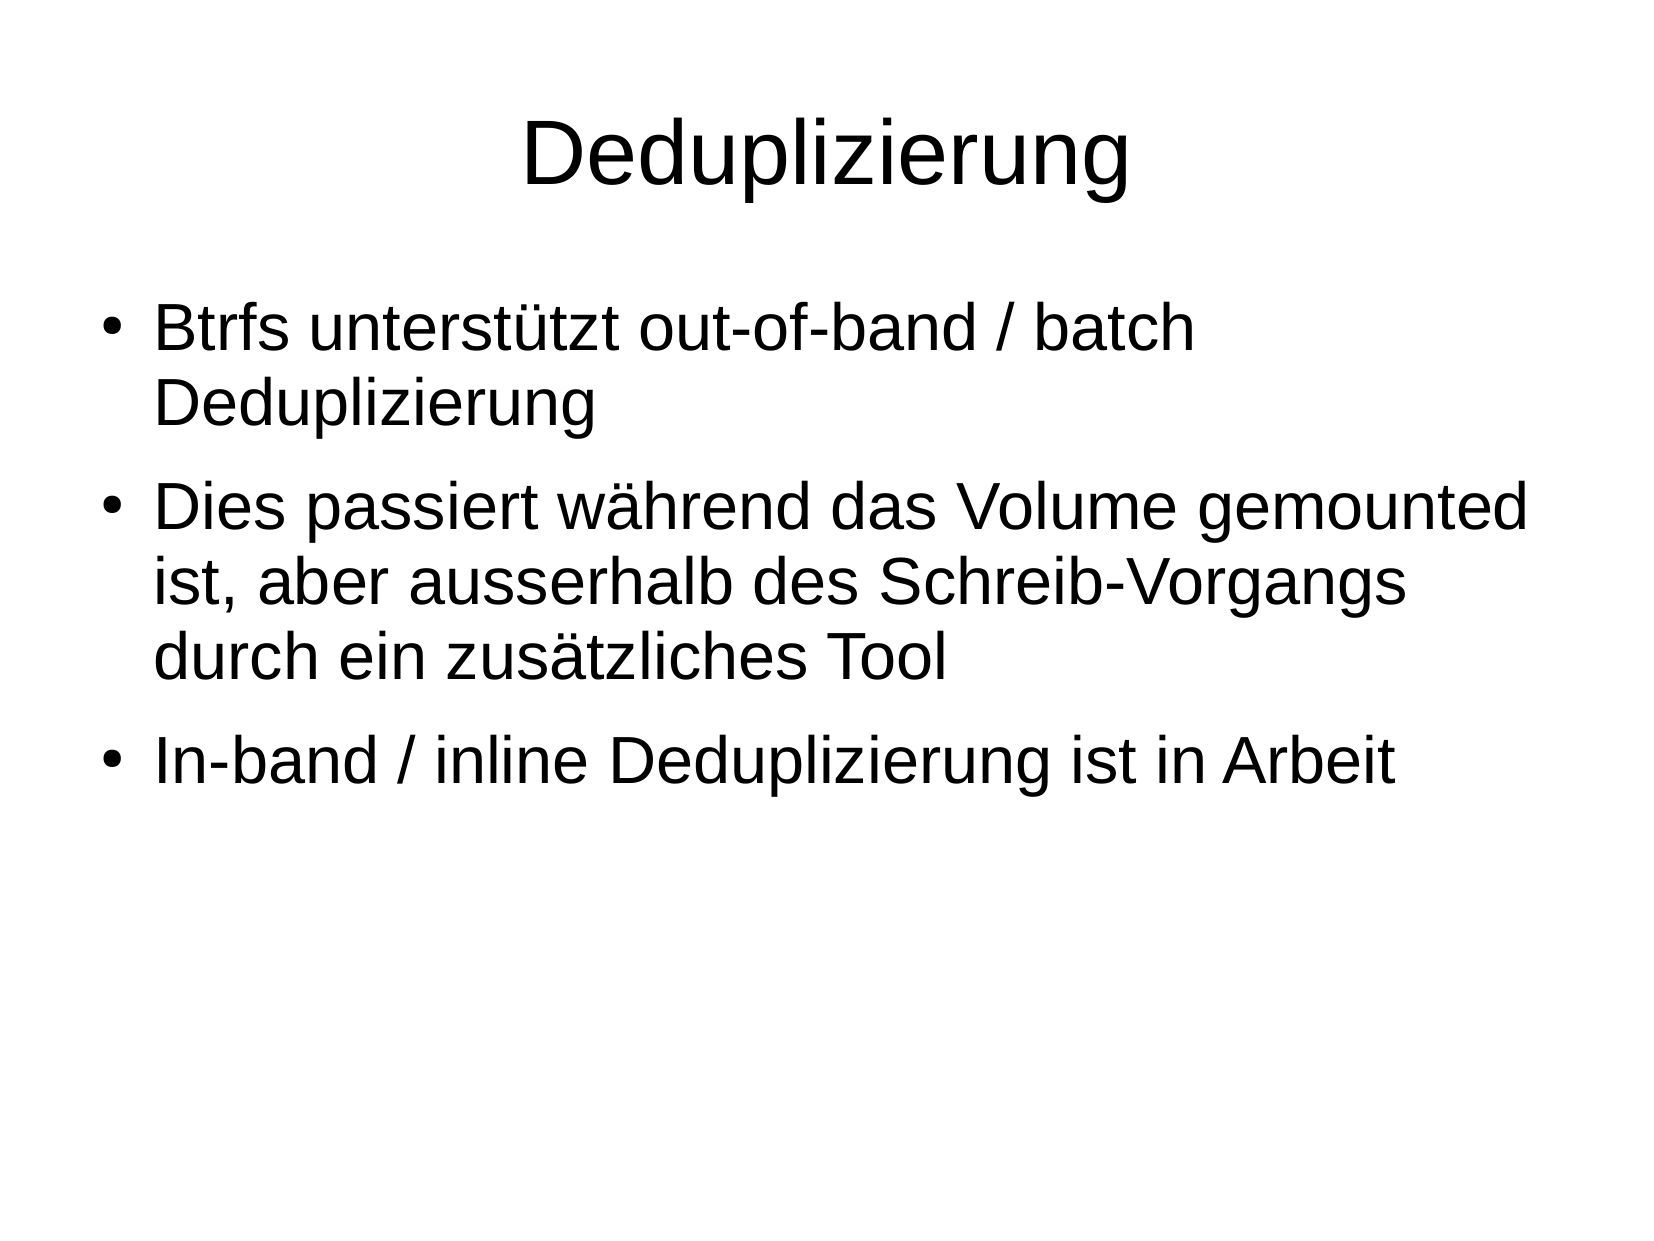

# Deduplizierung
Btrfs unterstützt out-of-band / batch Deduplizierung
Dies passiert während das Volume gemounted ist, aber ausserhalb des Schreib-Vorgangs durch ein zusätzliches Tool
In-band / inline Deduplizierung ist in Arbeit